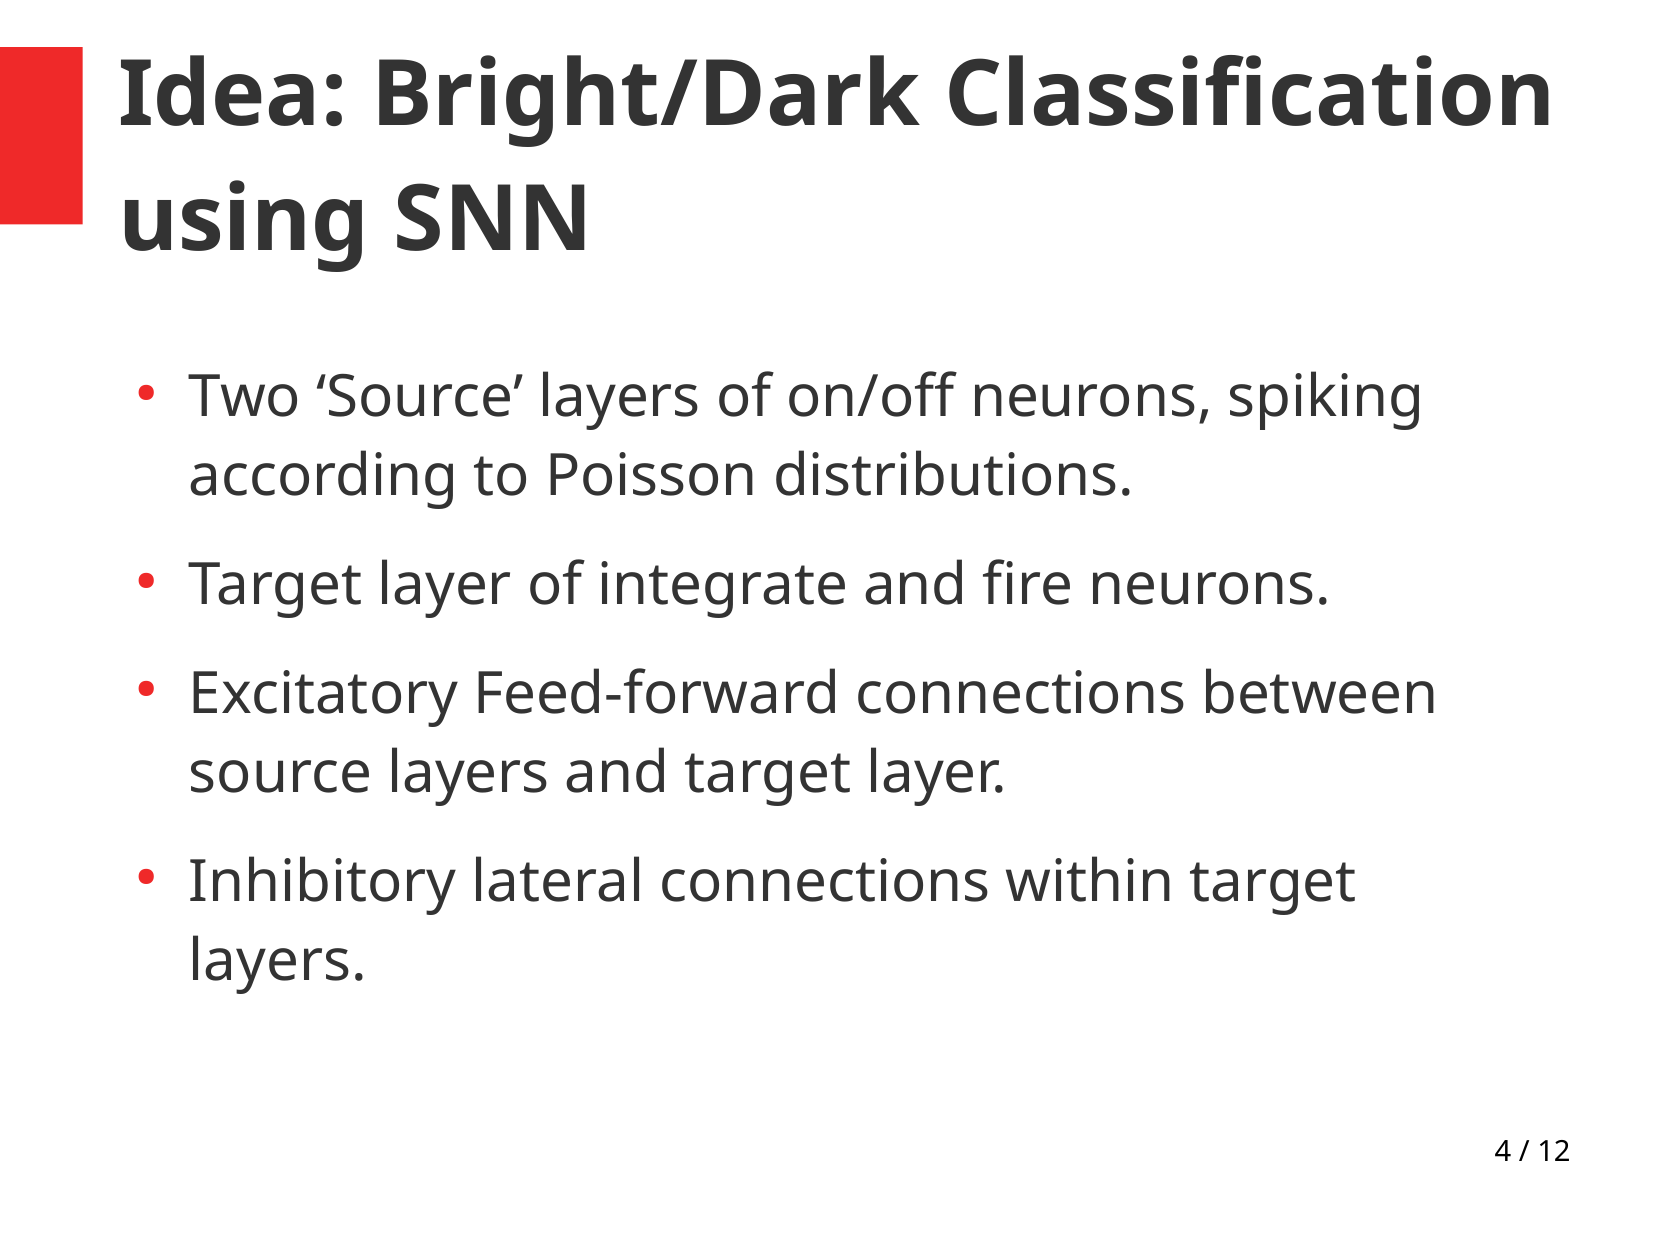

# Idea: Bright/Dark Classification using SNN
Two ‘Source’ layers of on/off neurons, spiking according to Poisson distributions.
Target layer of integrate and fire neurons.
Excitatory Feed-forward connections between source layers and target layer.
Inhibitory lateral connections within target layers.
4